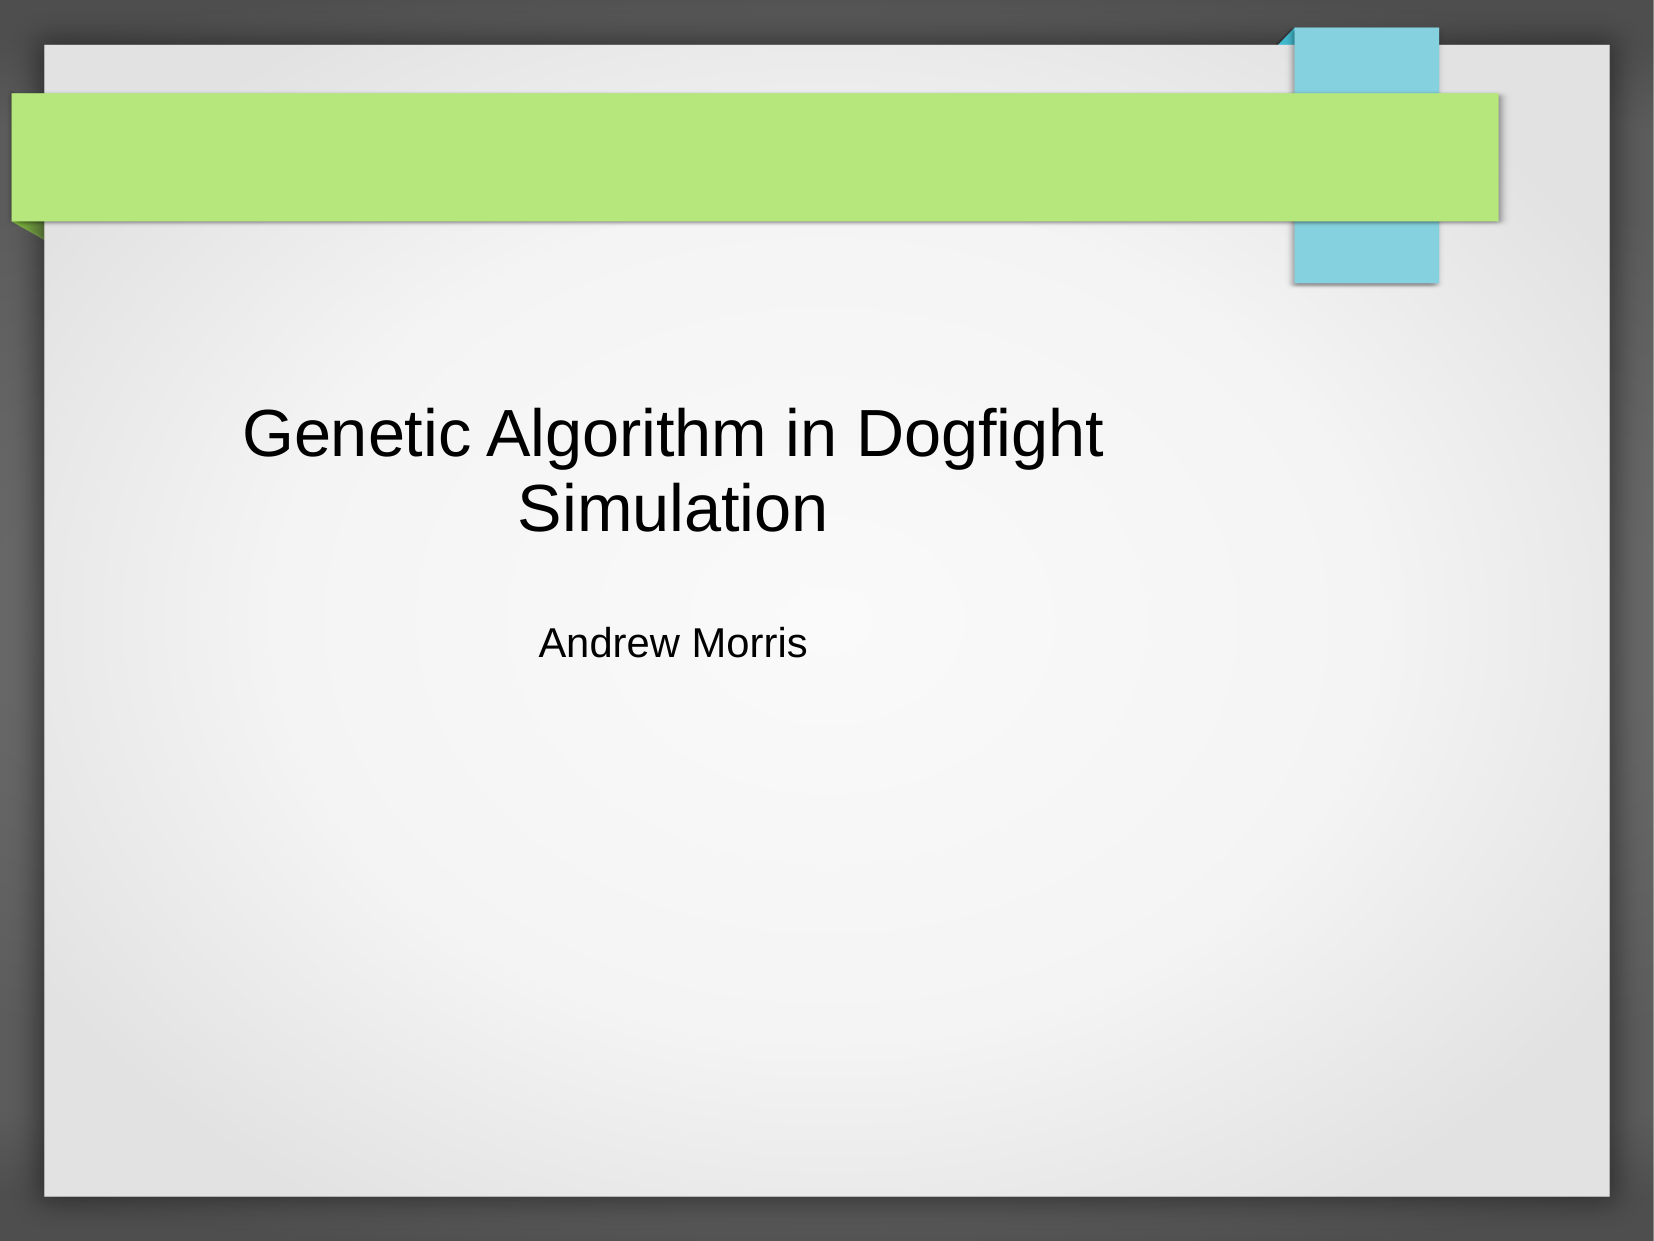

# Genetic Algorithm in Dogfight Simulation
Andrew Morris